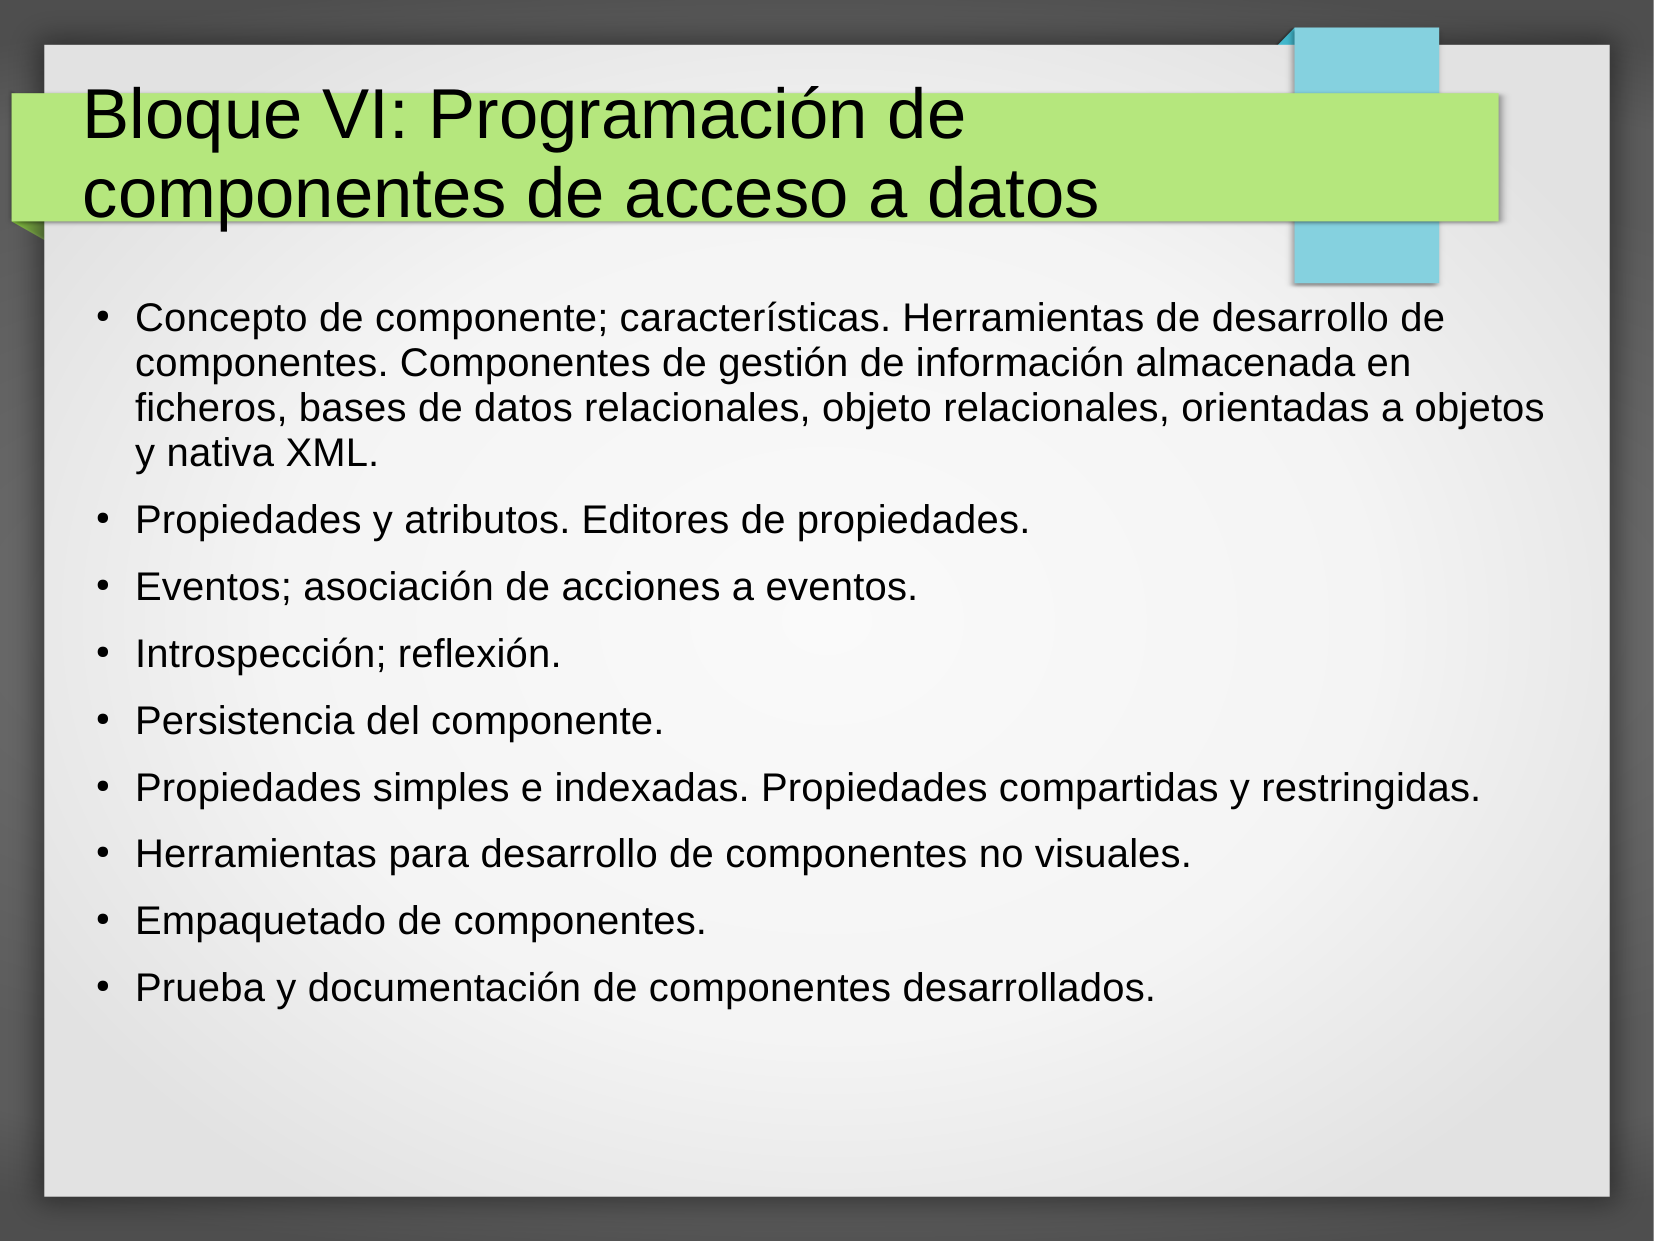

# Bloque VI: Programación de componentes de acceso a datos
Concepto de componente; características. Herramientas de desarrollo de componentes. Componentes de gestión de información almacenada en ficheros, bases de datos relacionales, objeto relacionales, orientadas a objetos y nativa XML.
Propiedades y atributos. Editores de propiedades.
Eventos; asociación de acciones a eventos.
Introspección; reflexión.
Persistencia del componente.
Propiedades simples e indexadas. Propiedades compartidas y restringidas.
Herramientas para desarrollo de componentes no visuales.
Empaquetado de componentes.
Prueba y documentación de componentes desarrollados.